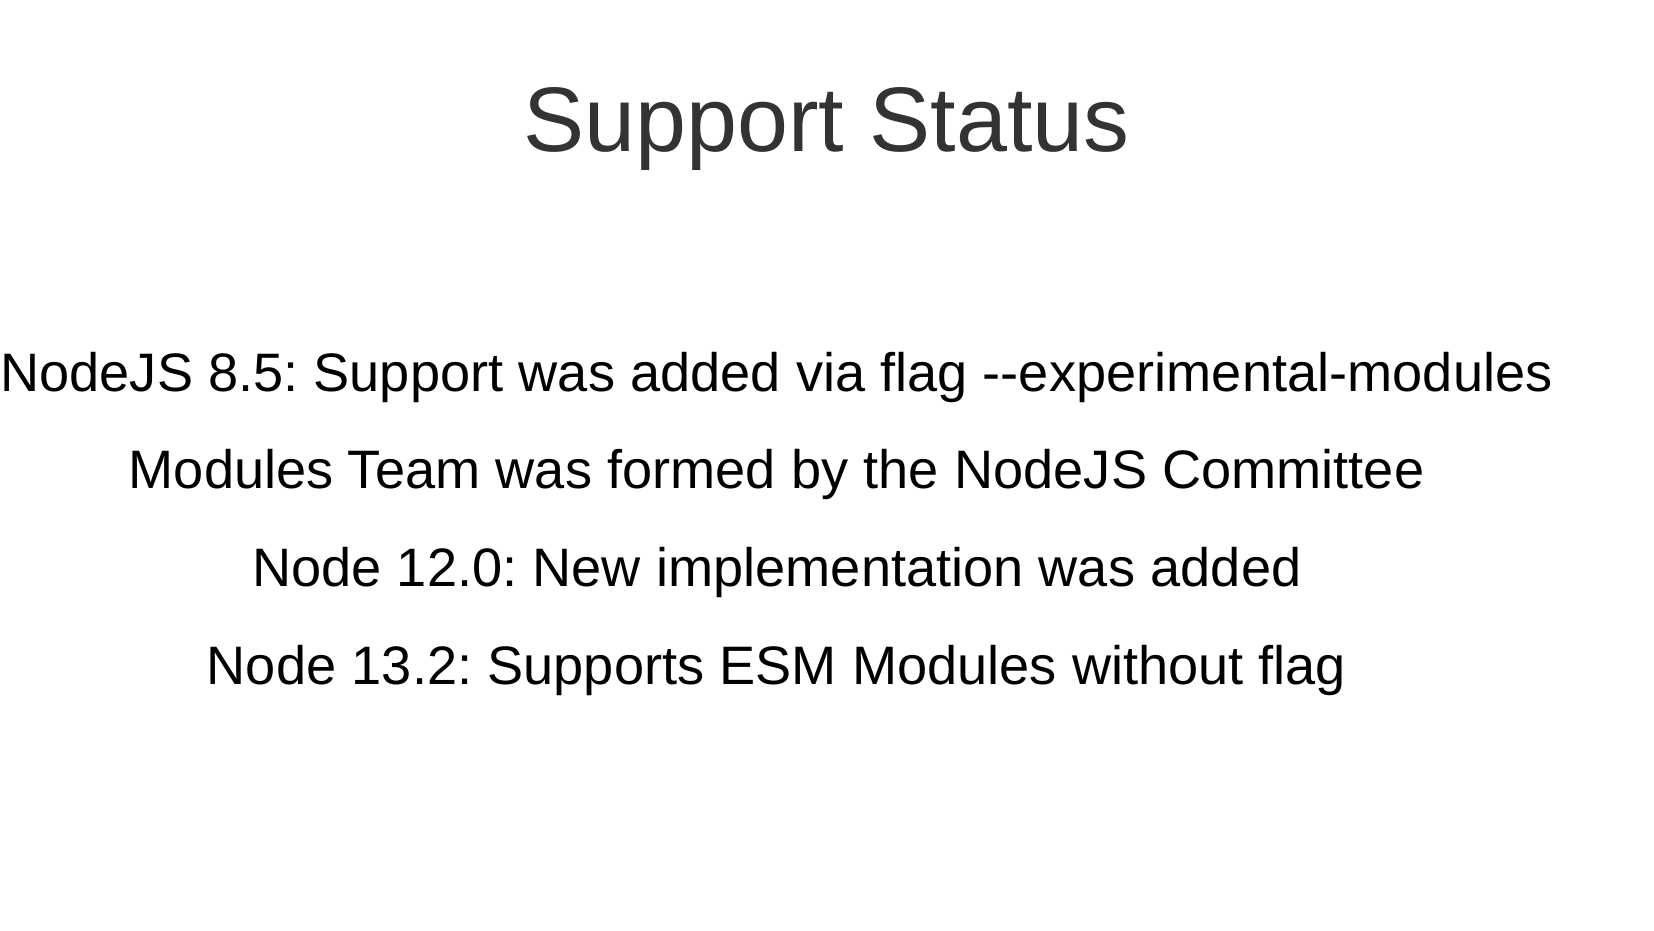

# Support Status
NodeJS 8.5: Support was added via flag --experimental-modules
Modules Team was formed by the NodeJS Committee
Node 12.0: New implementation was added
Node 13.2: Supports ESM Modules without flag